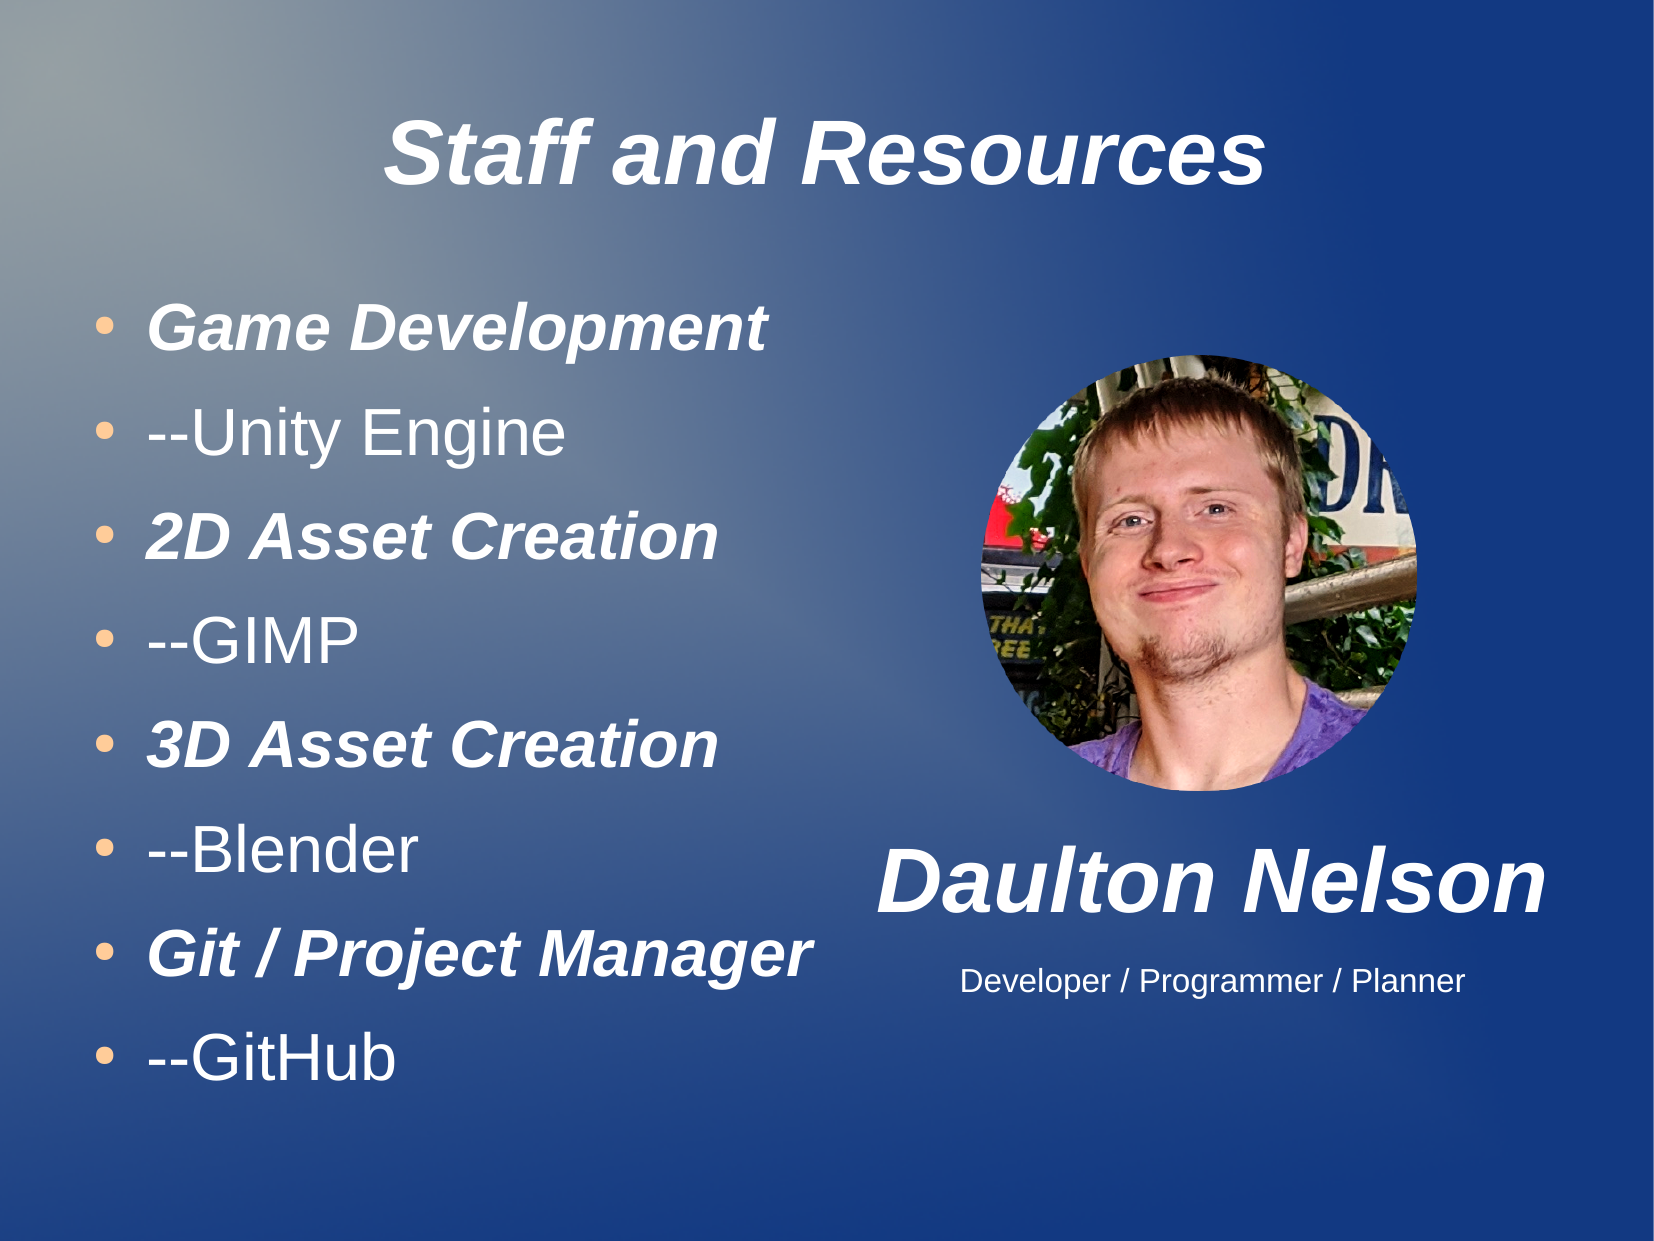

# Staff and Resources
Game Development
--Unity Engine
2D Asset Creation
--GIMP
3D Asset Creation
--Blender
Git / Project Manager
--GitHub
Daulton Nelson
Developer / Programmer / Planner